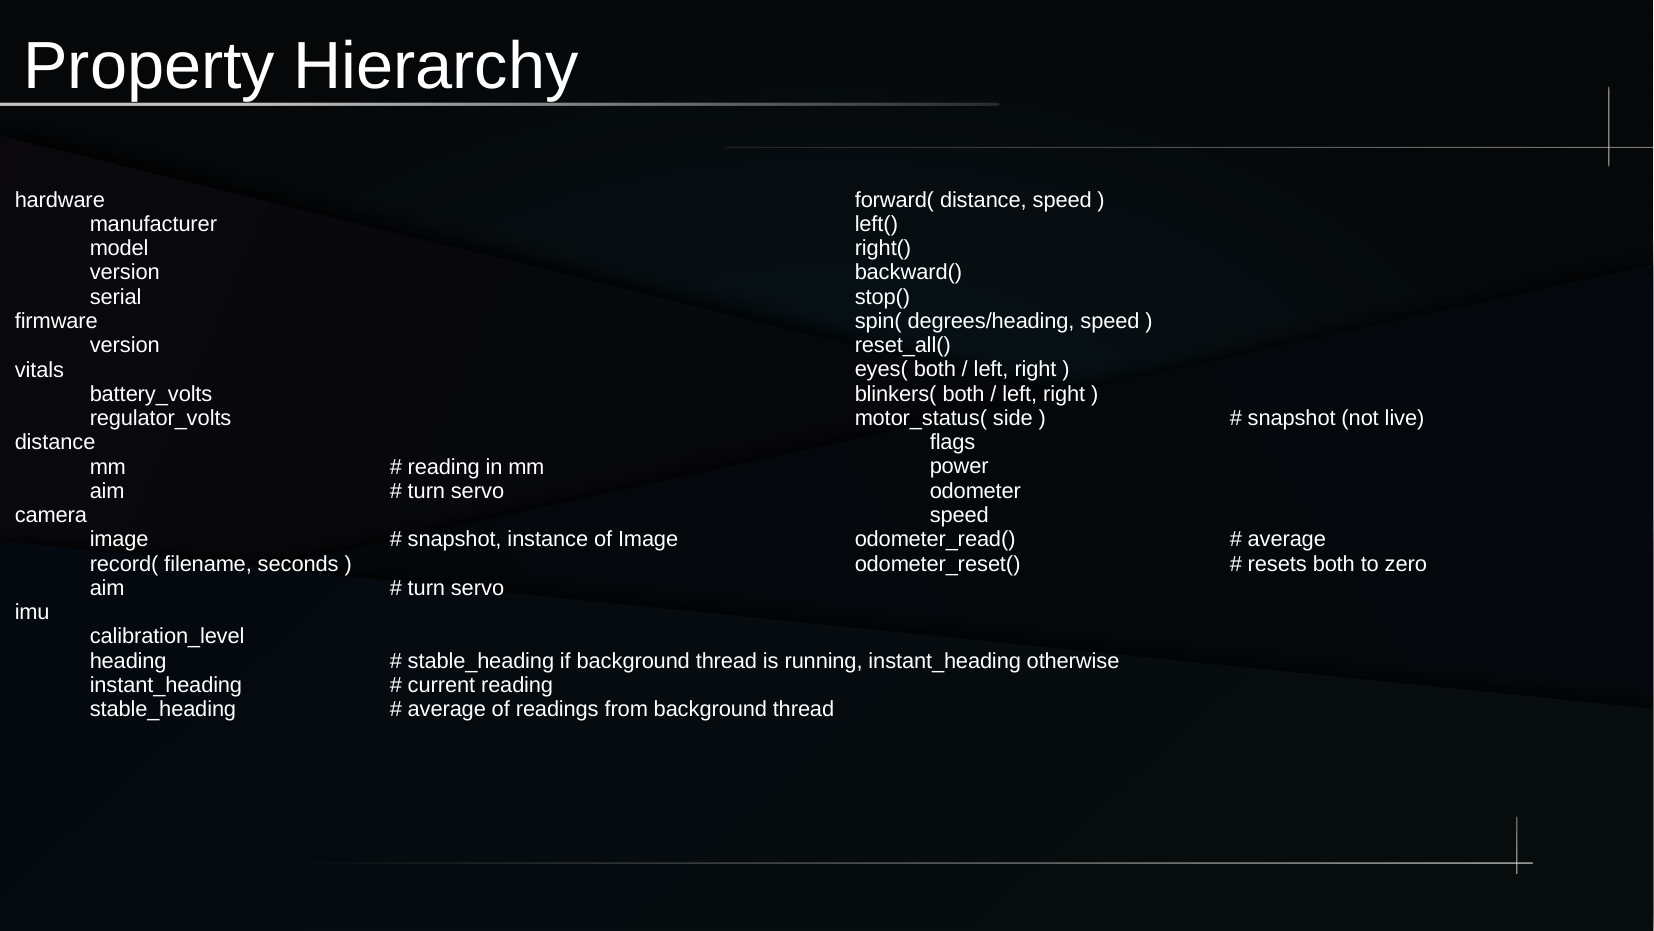

# Property Hierarchy
	forward( distance, speed )
	left()
	right()
	backward()
	stop()
	spin( degrees/heading, speed )
	reset_all()
	eyes( both / left, right )
	blinkers( both / left, right )
	motor_status( side ) 			# snapshot (not live)
		flags
		power
		odometer
		speed
	odometer_read() 			# average
	odometer_reset() 			# resets both to zero
hardware
	manufacturer
	model
	version
	serial
firmware
	version
vitals
	battery_volts
	regulator_volts
distance
	mm 				# reading in mm
	aim 				# turn servo
camera
	image 				# snapshot, instance of Image
	record( filename, seconds )
	aim 				# turn servo
imu
	calibration_level
	heading 			# stable_heading if background thread is running, instant_heading otherwise
	instant_heading 		# current reading
	stable_heading 		# average of readings from background thread